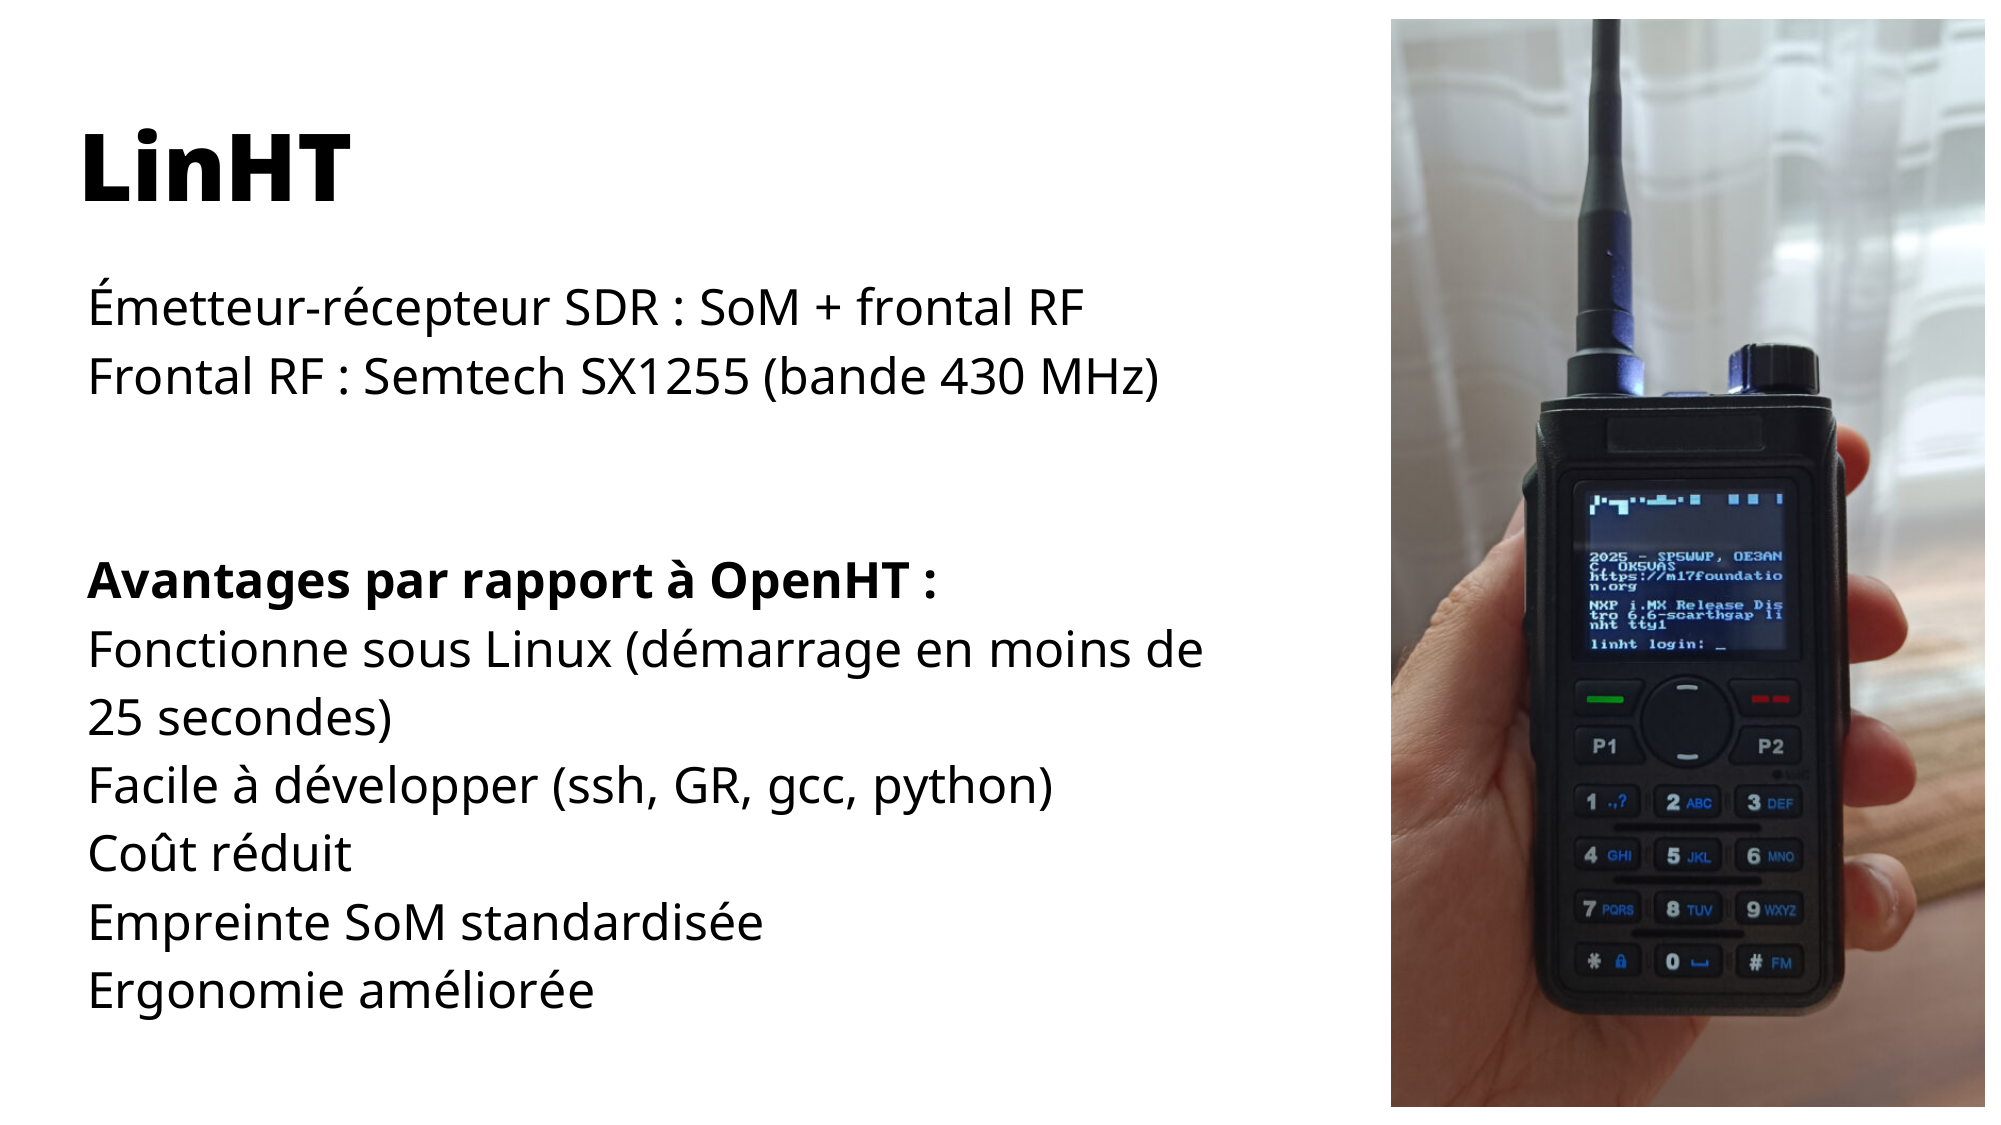

LinHT
Émetteur-récepteur SDR : SoM + frontal RF
Frontal RF : Semtech SX1255 (bande 430 MHz)
Avantages par rapport à OpenHT :
Fonctionne sous Linux (démarrage en moins de
25 secondes)
Facile à développer (ssh, GR, gcc, python)
Coût réduit
Empreinte SoM standardisée
Ergonomie améliorée